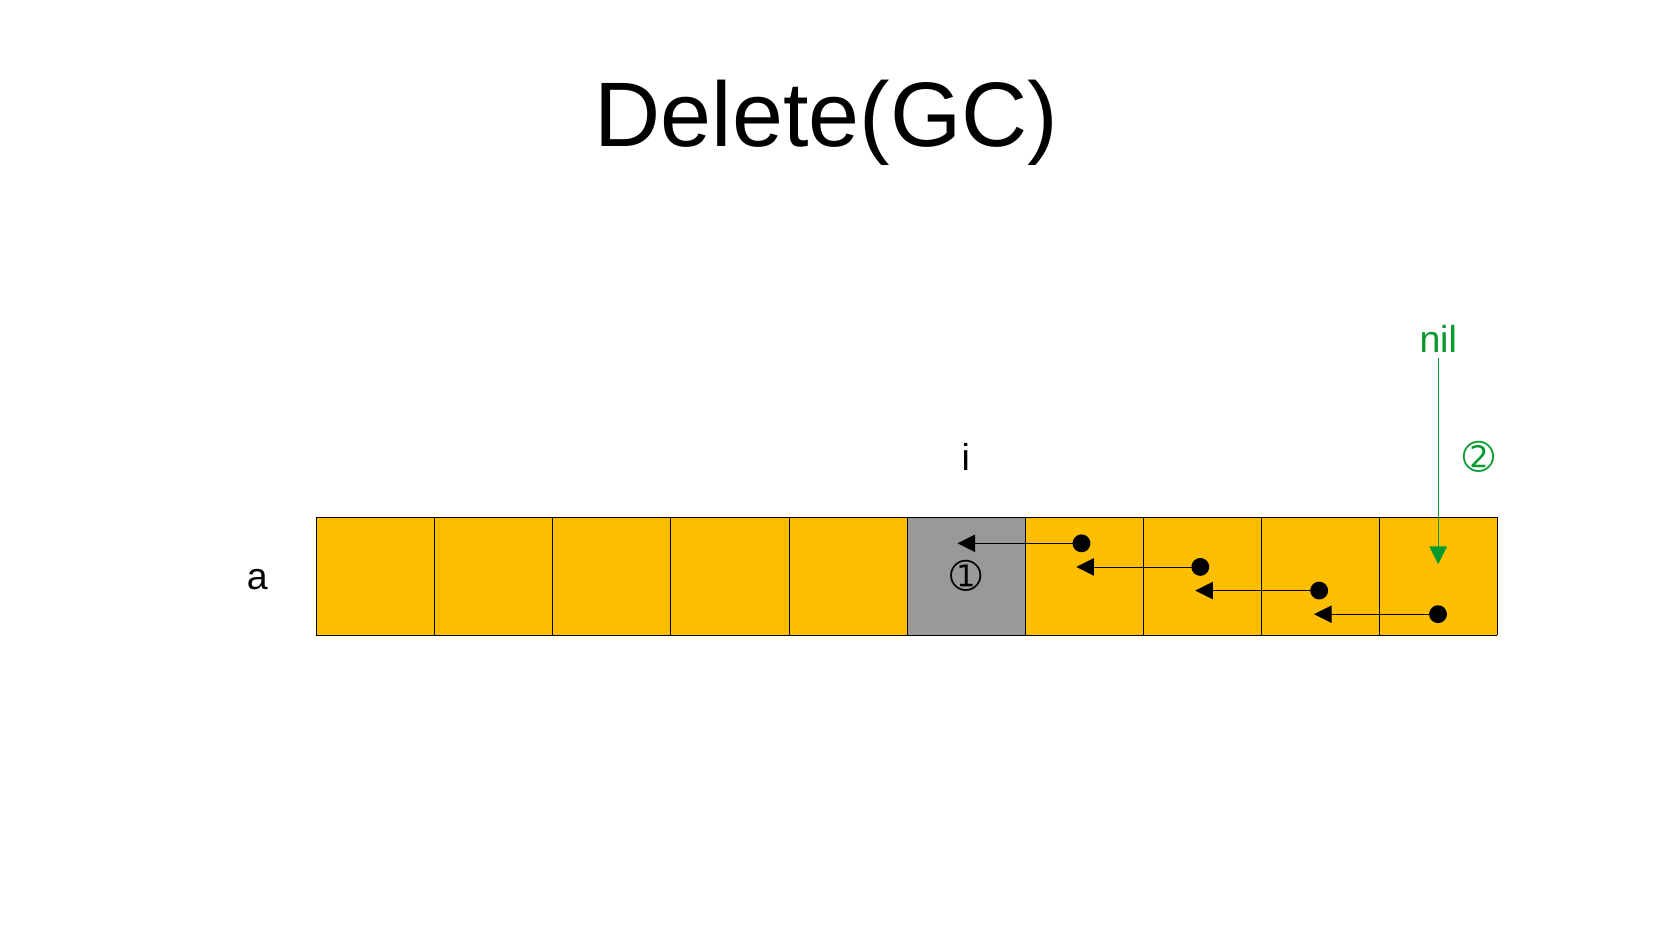

# Delete(GC)
| | | | | | | | | | | nil |
| --- | --- | --- | --- | --- | --- | --- | --- | --- | --- | --- |
| | | | | | | i | | | | ➁ |
| a | | | | | | ➀ | | | | |